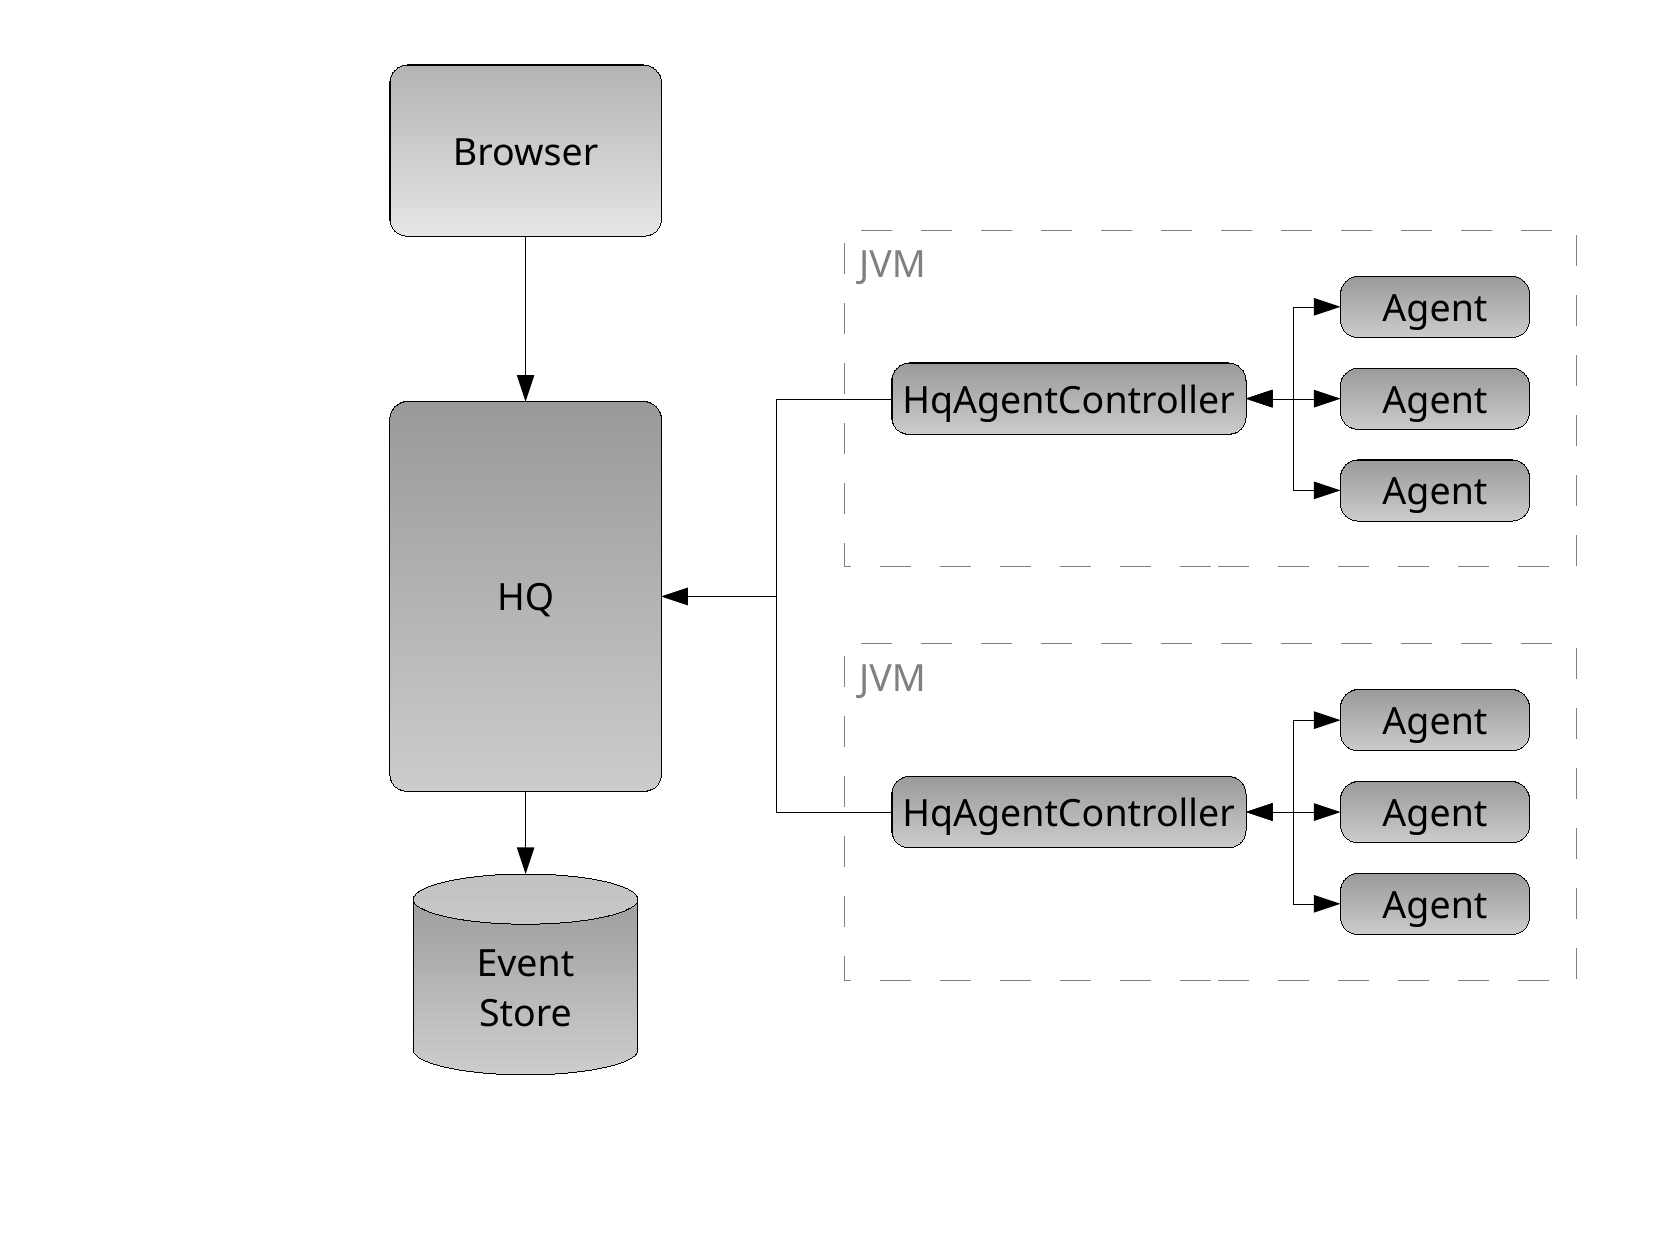

Browser
JVM
Agent
HqAgentController
Agent
Agent
HQ
JVM
Agent
HqAgentController
Agent
Agent
Event
Store